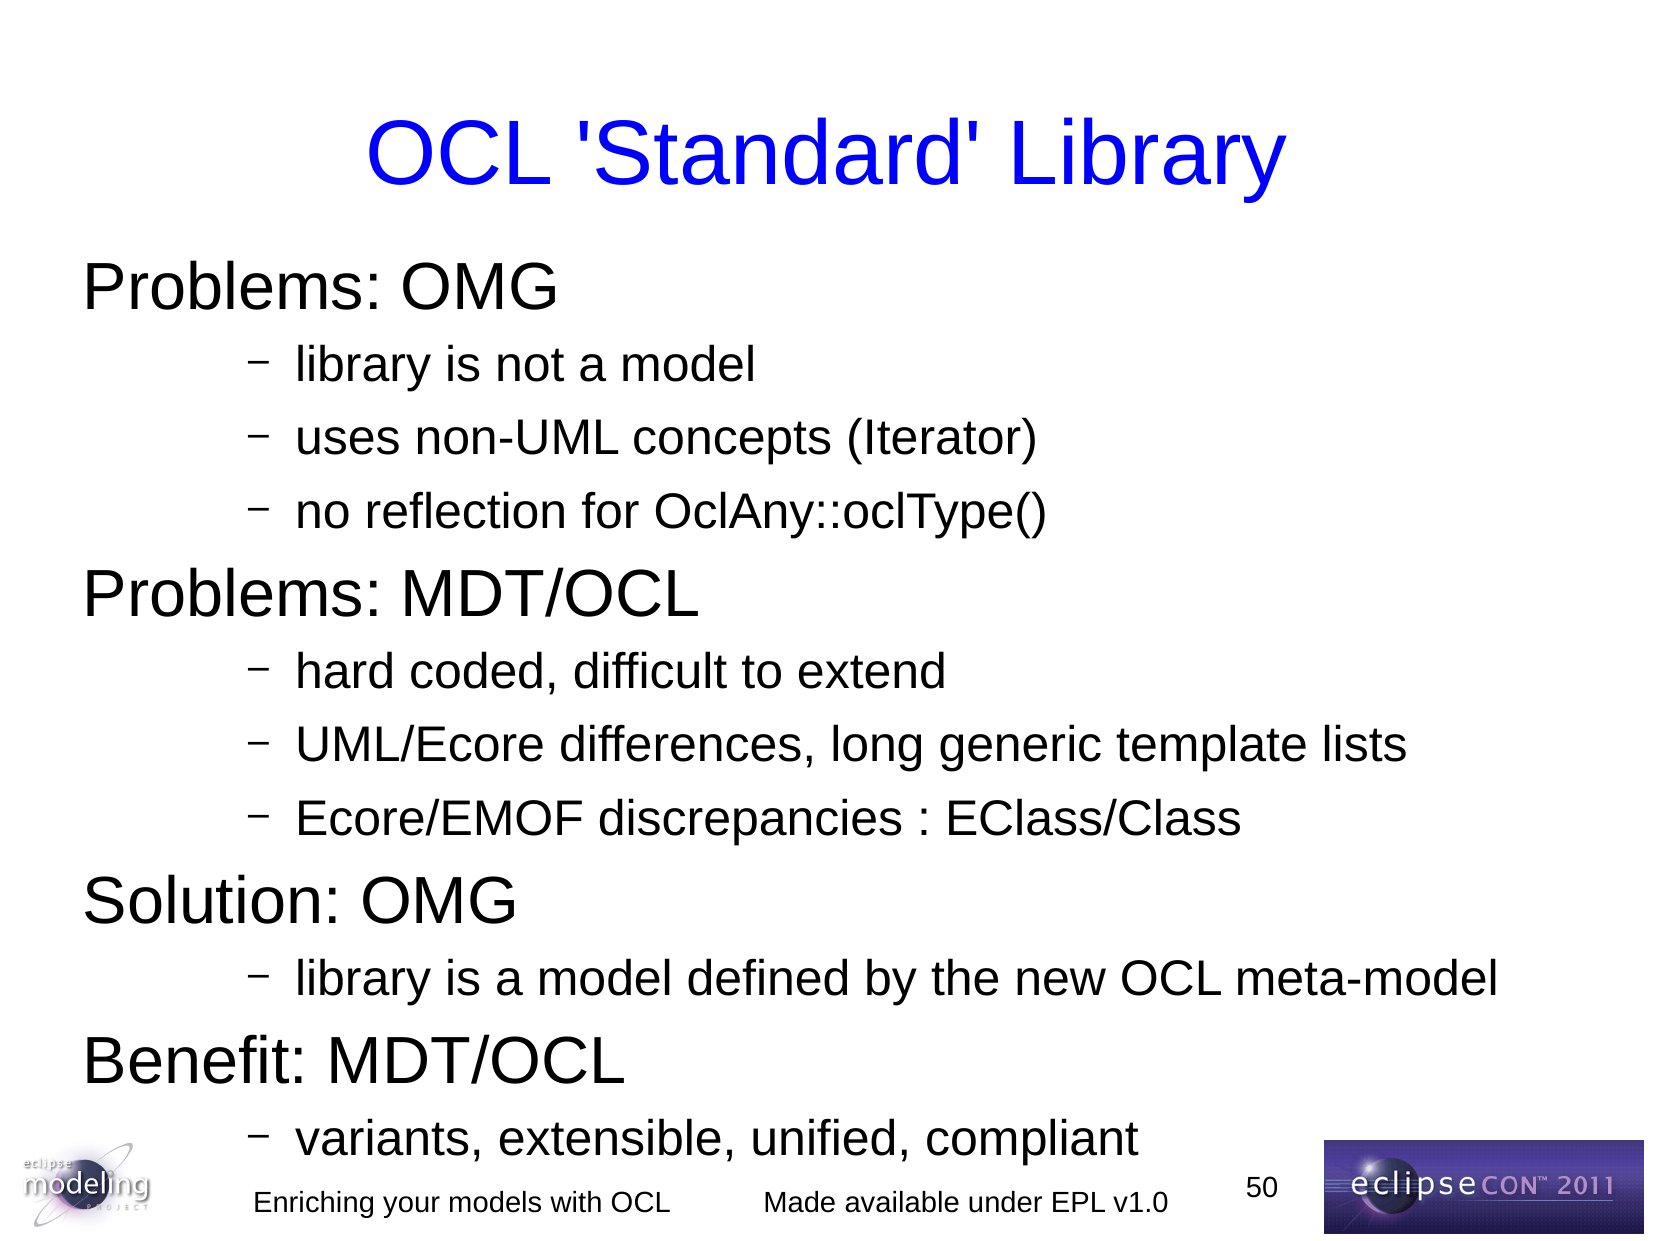

# OCL 'Standard' Library
Problems: OMG
library is not a model
uses non-UML concepts (Iterator)
no reflection for OclAny::oclType()
Problems: MDT/OCL
hard coded, difficult to extend
UML/Ecore differences, long generic template lists
Ecore/EMOF discrepancies : EClass/Class
Solution: OMG
library is a model defined by the new OCL meta-model
Benefit: MDT/OCL
variants, extensible, unified, compliant
50
Enriching your models with OCL